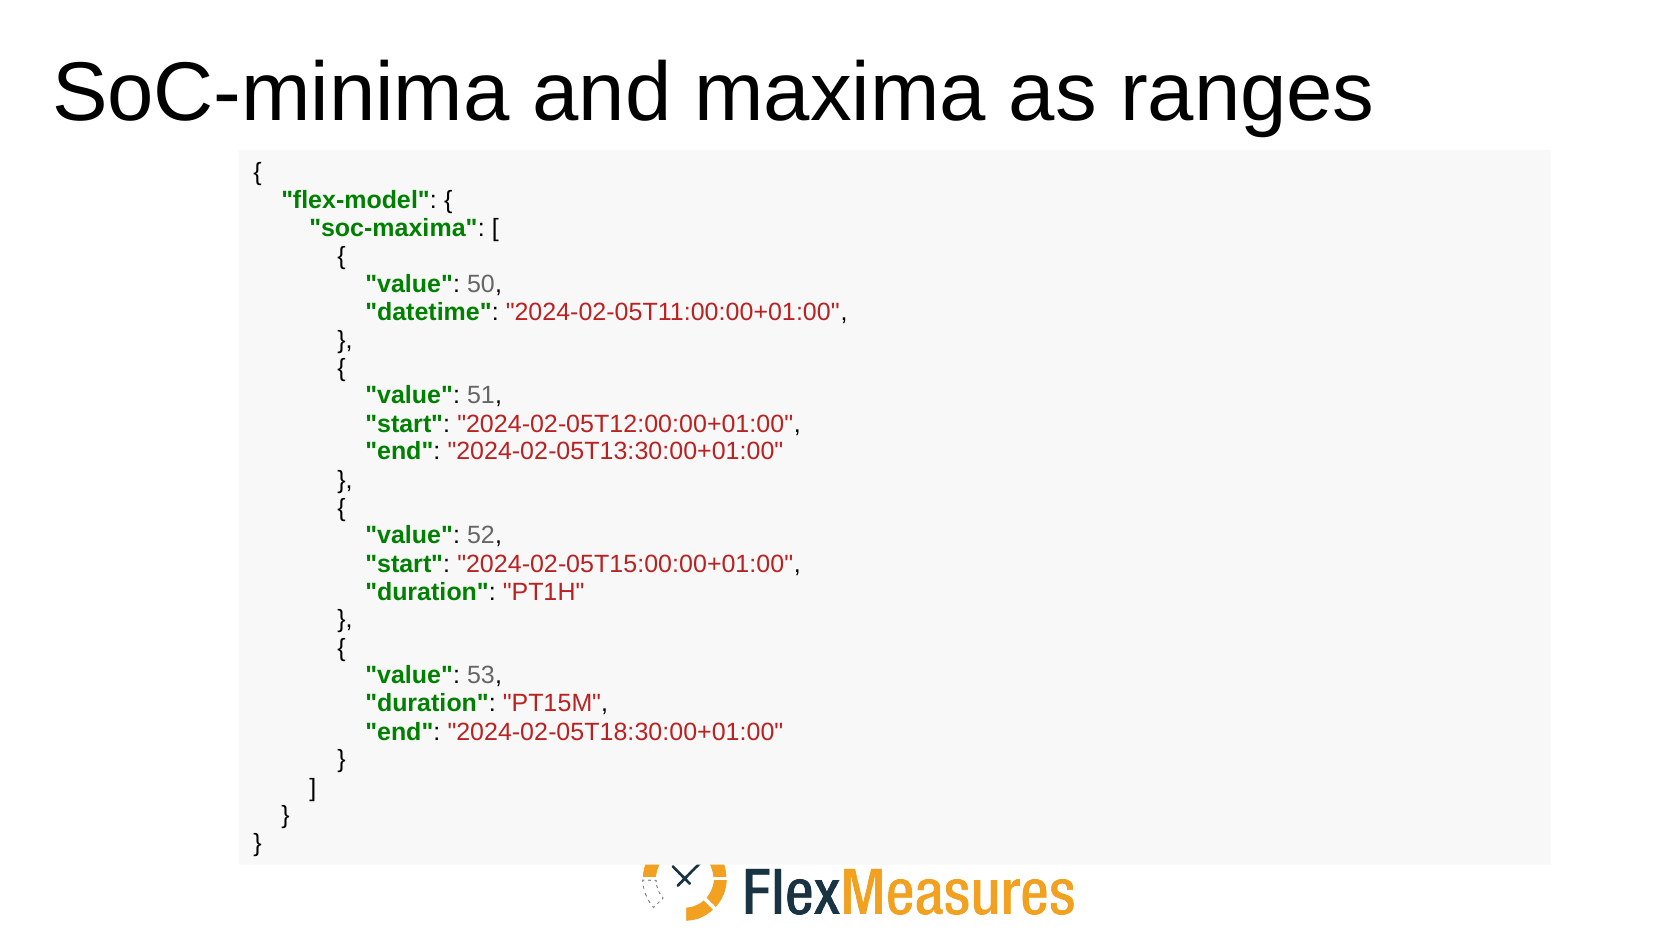

SoC-minima and maxima as ranges
{
 "flex-model": {
 "soc-maxima": [
 {
 "value": 50,
 "datetime": "2024-02-05T11:00:00+01:00",
 },
 {
 "value": 51,
 "start": "2024-02-05T12:00:00+01:00",
 "end": "2024-02-05T13:30:00+01:00"
 },
 {
 "value": 52,
 "start": "2024-02-05T15:00:00+01:00",
 "duration": "PT1H"
 },
 {
 "value": 53,
 "duration": "PT15M",
 "end": "2024-02-05T18:30:00+01:00"
 }
 ]
 }
}